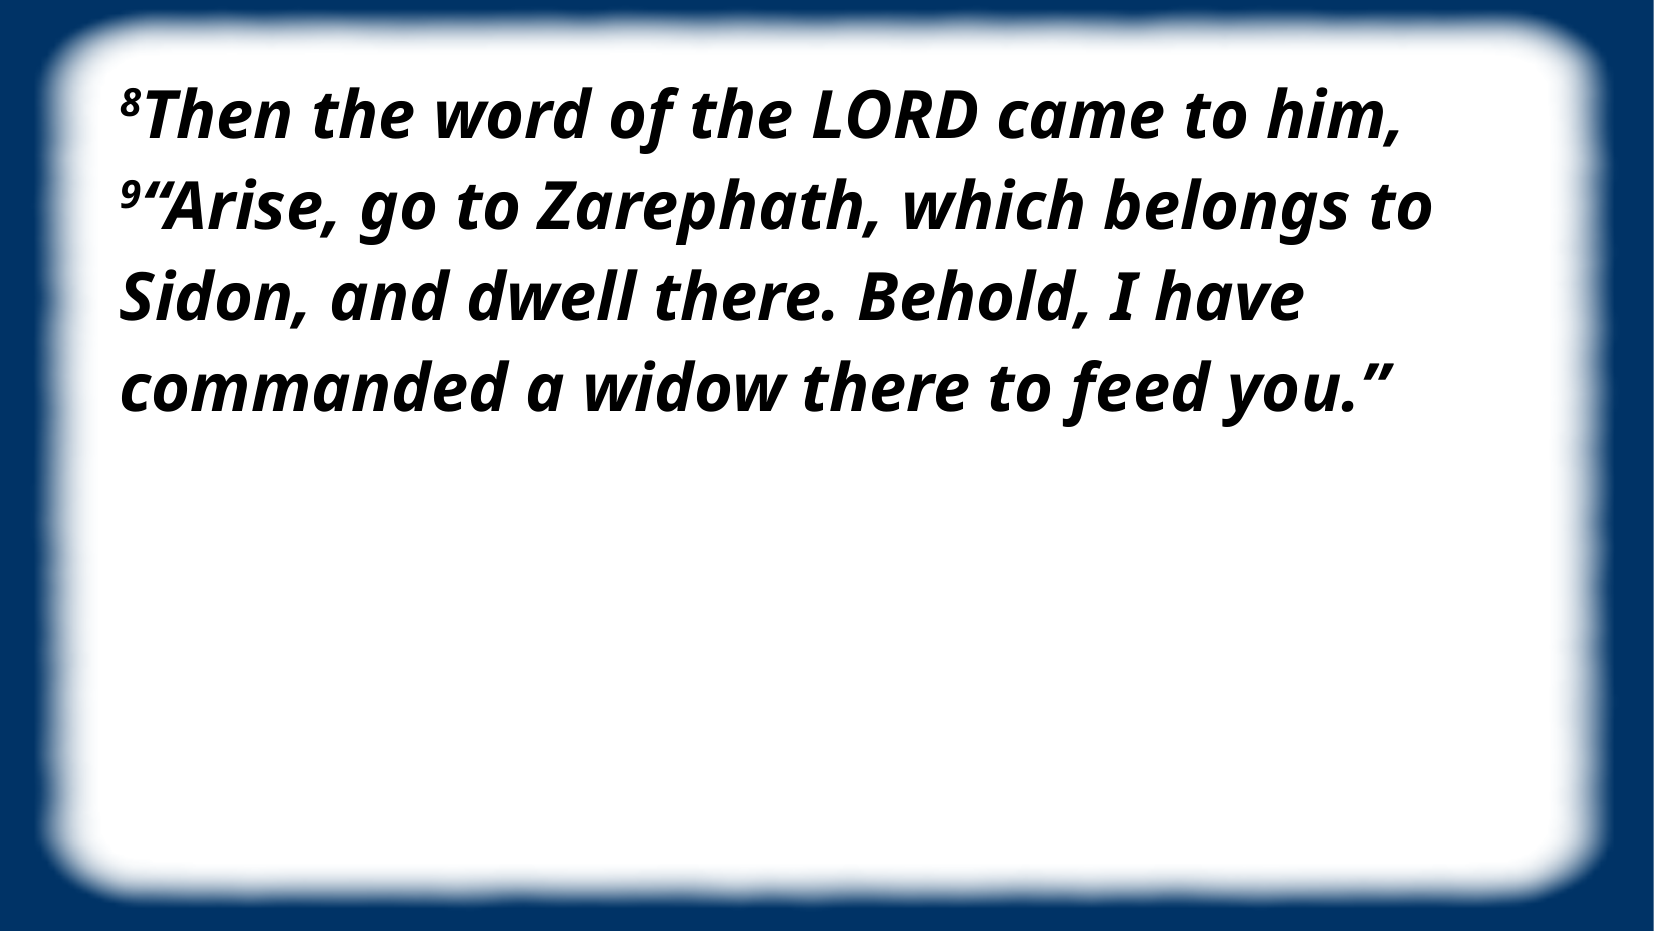

8Then the word of the LORD came to him, 9“Arise, go to Zarephath, which belongs to Sidon, and dwell there. Behold, I have commanded a widow there to feed you.”